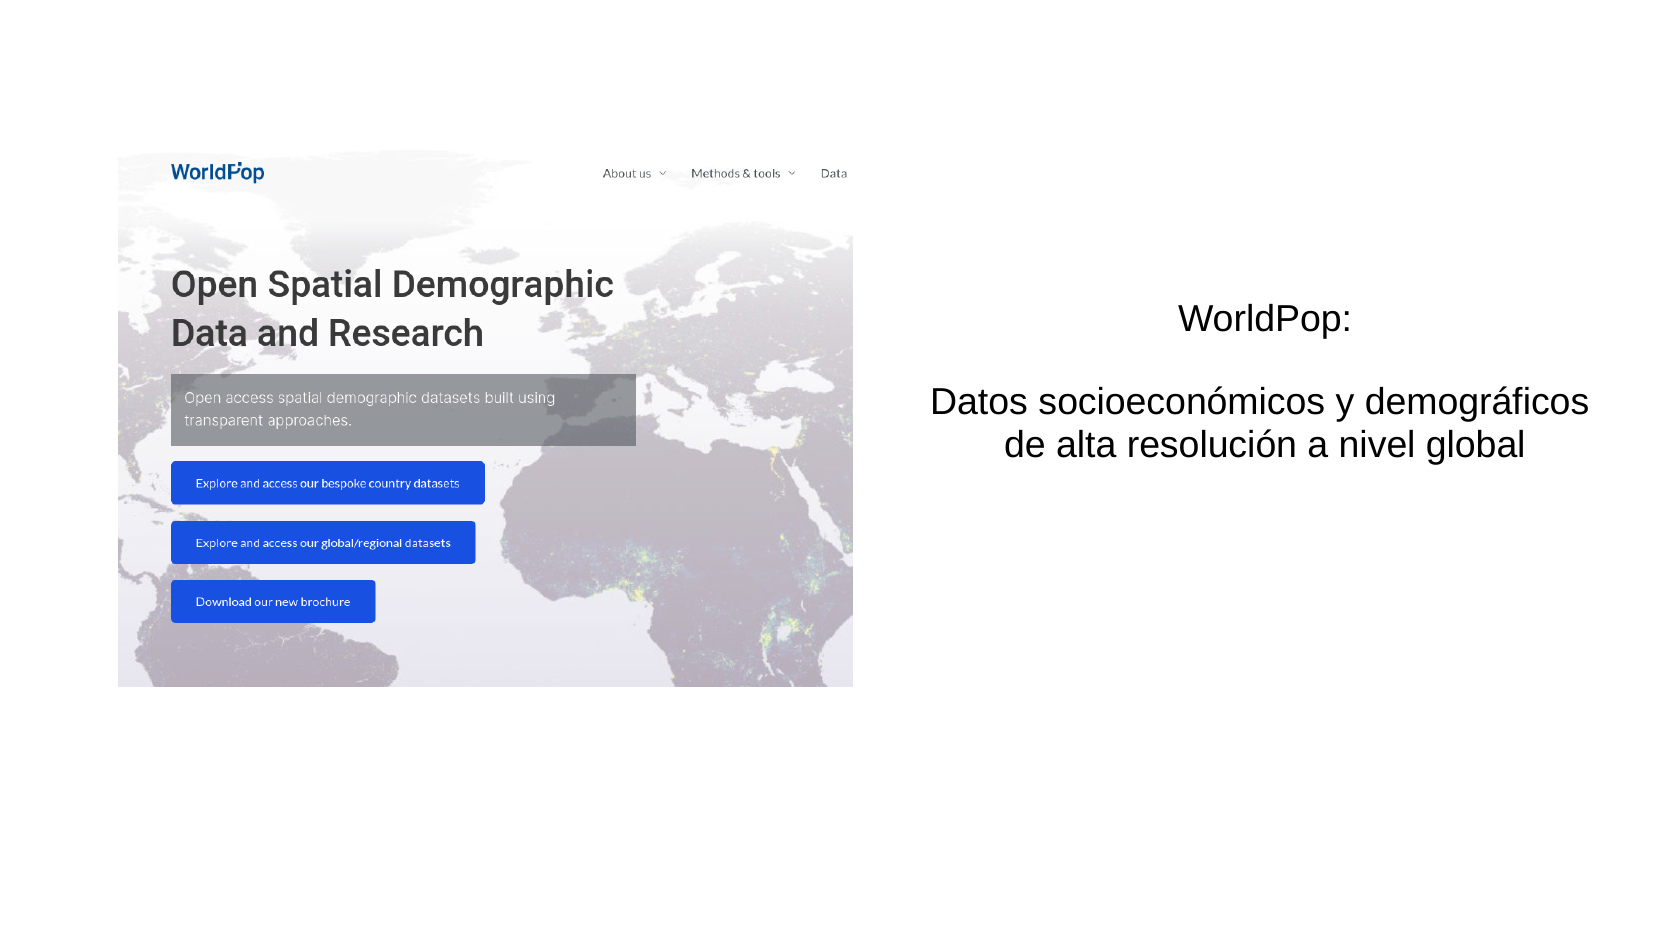

WorldPop:
Datos socioeconómicos y demográficos
de alta resolución a nivel global